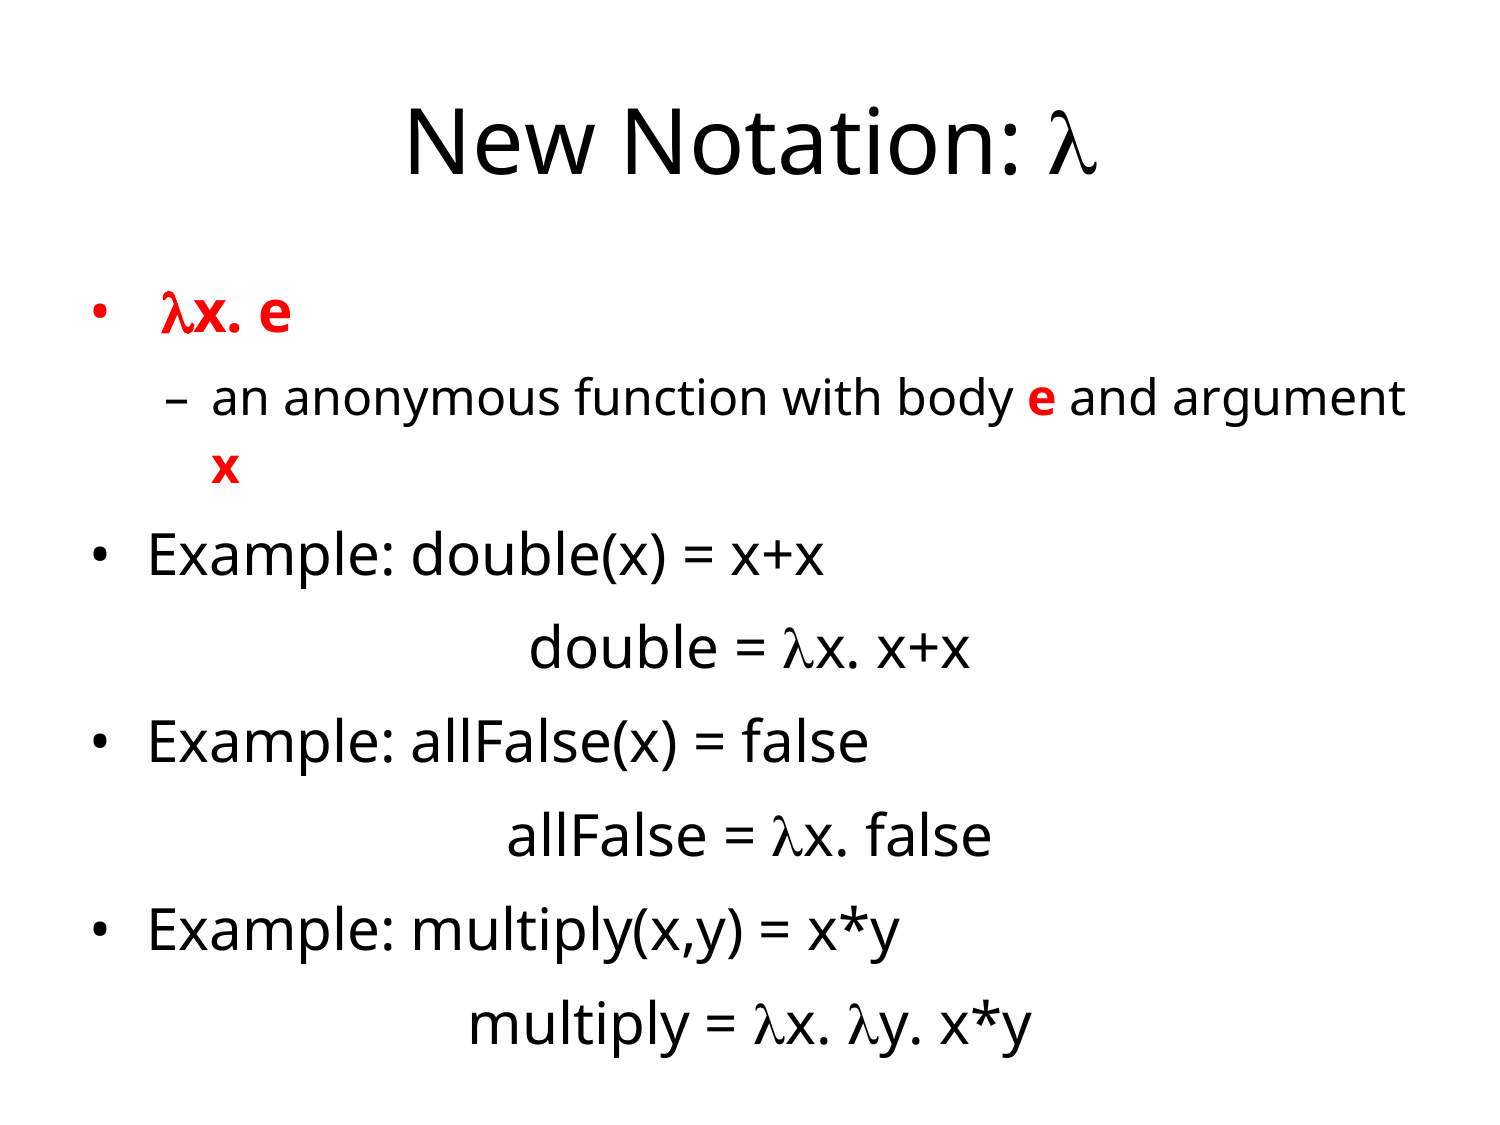

# New Notation: 
 x. e
an anonymous function with body e and argument x
Example: double(x) = x+x
double = x. x+x
Example: allFalse(x) = false
allFalse = x. false
Example: multiply(x,y) = x*y
multiply = x. y. x*y